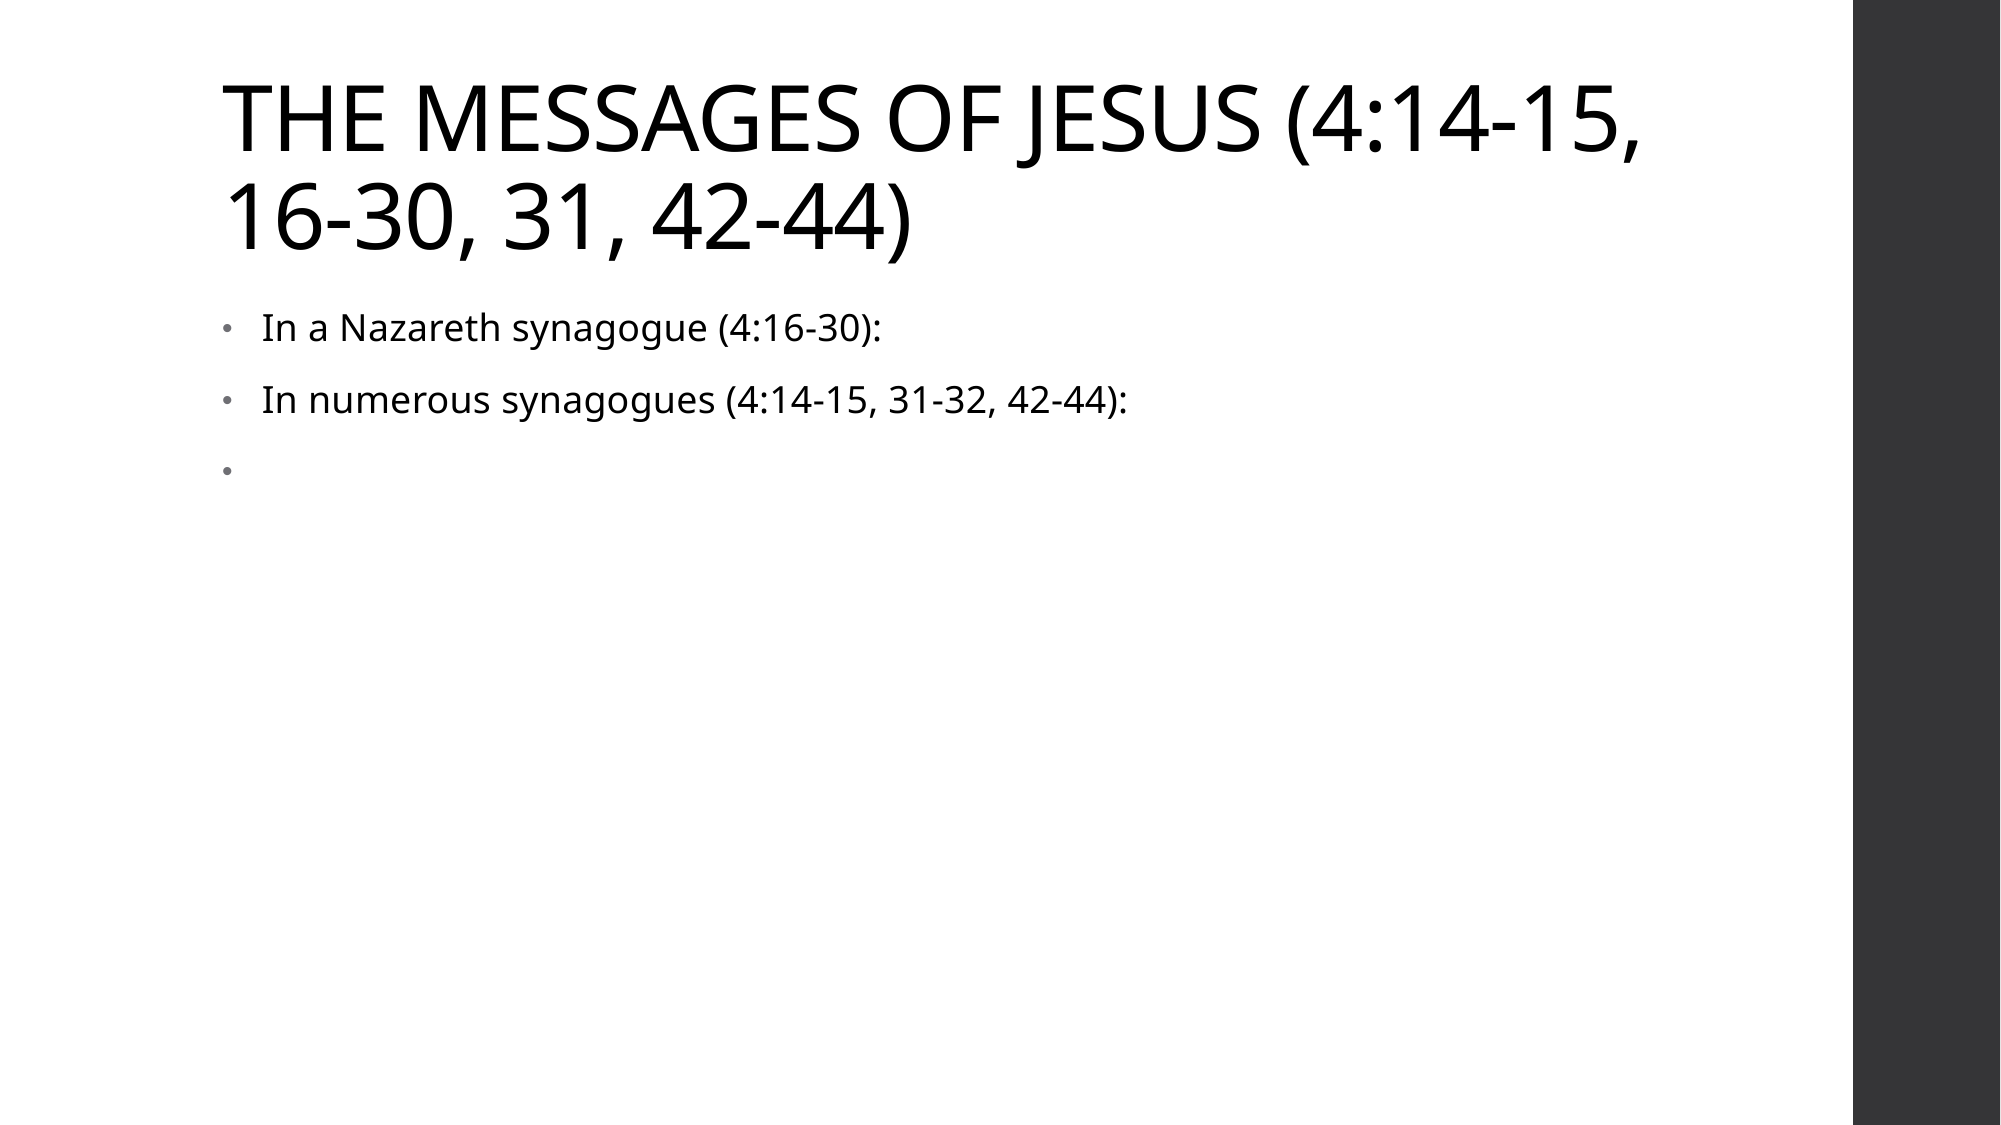

# THE MESSAGES OF JESUS (4:14-15, 16-30, 31, 42-44)
 In a Nazareth synagogue (4:16-30):
 In numerous synagogues (4:14-15, 31-32, 42-44):